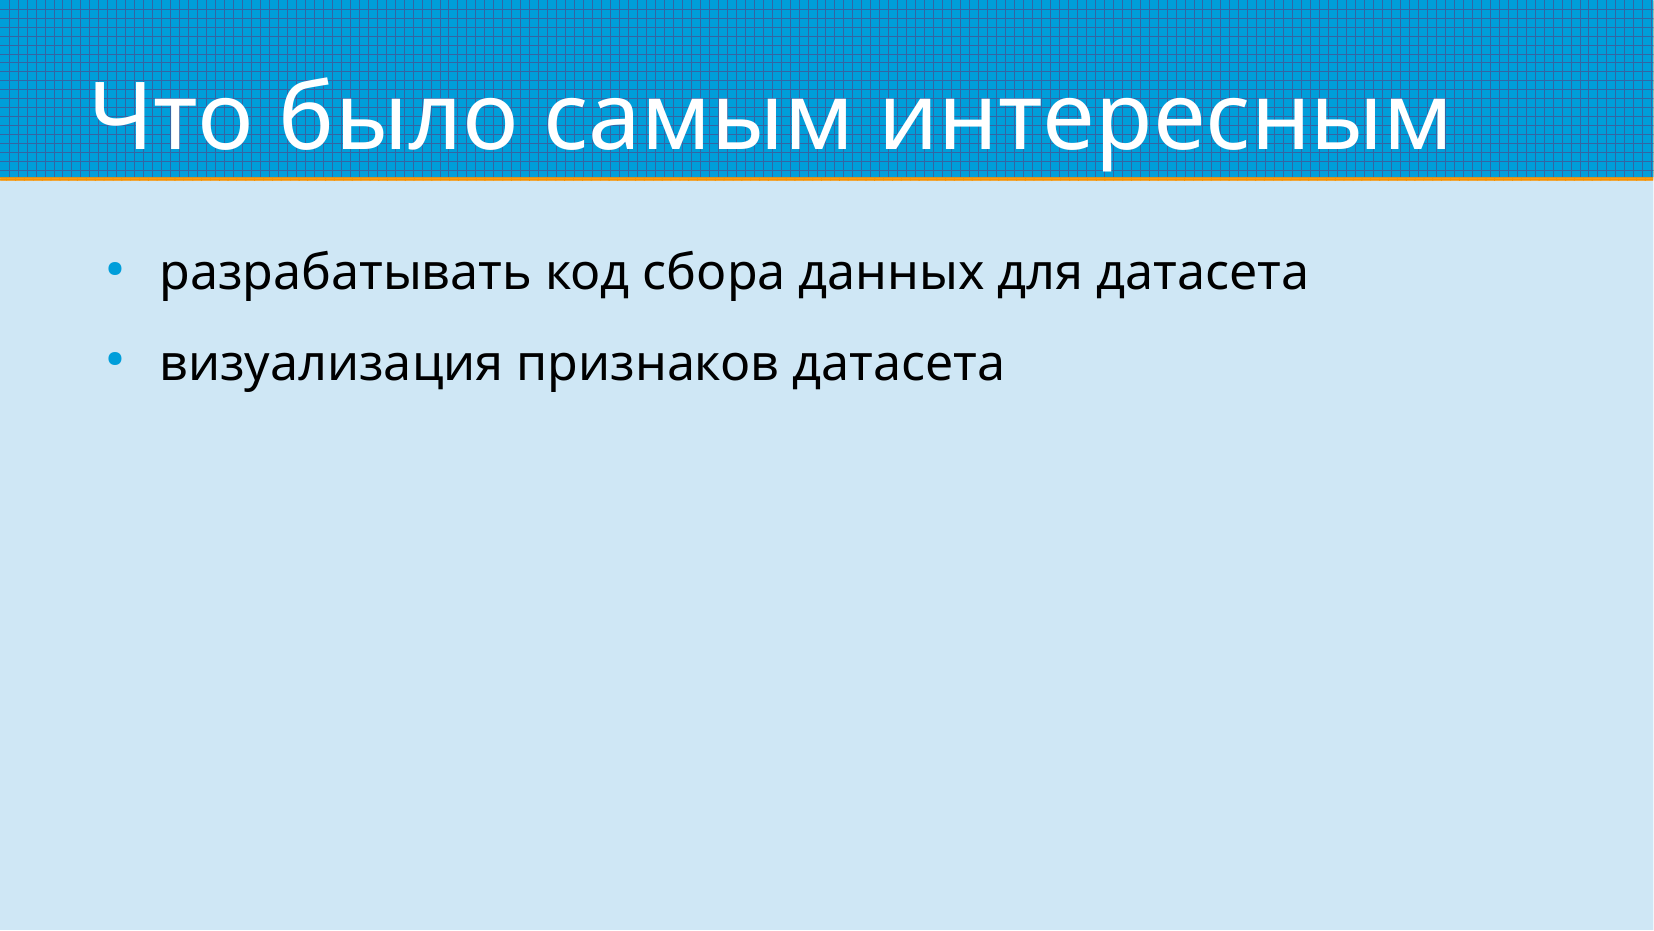

# Что было самым интересным
разрабатывать код сбора данных для датасета
визуализация признаков датасета